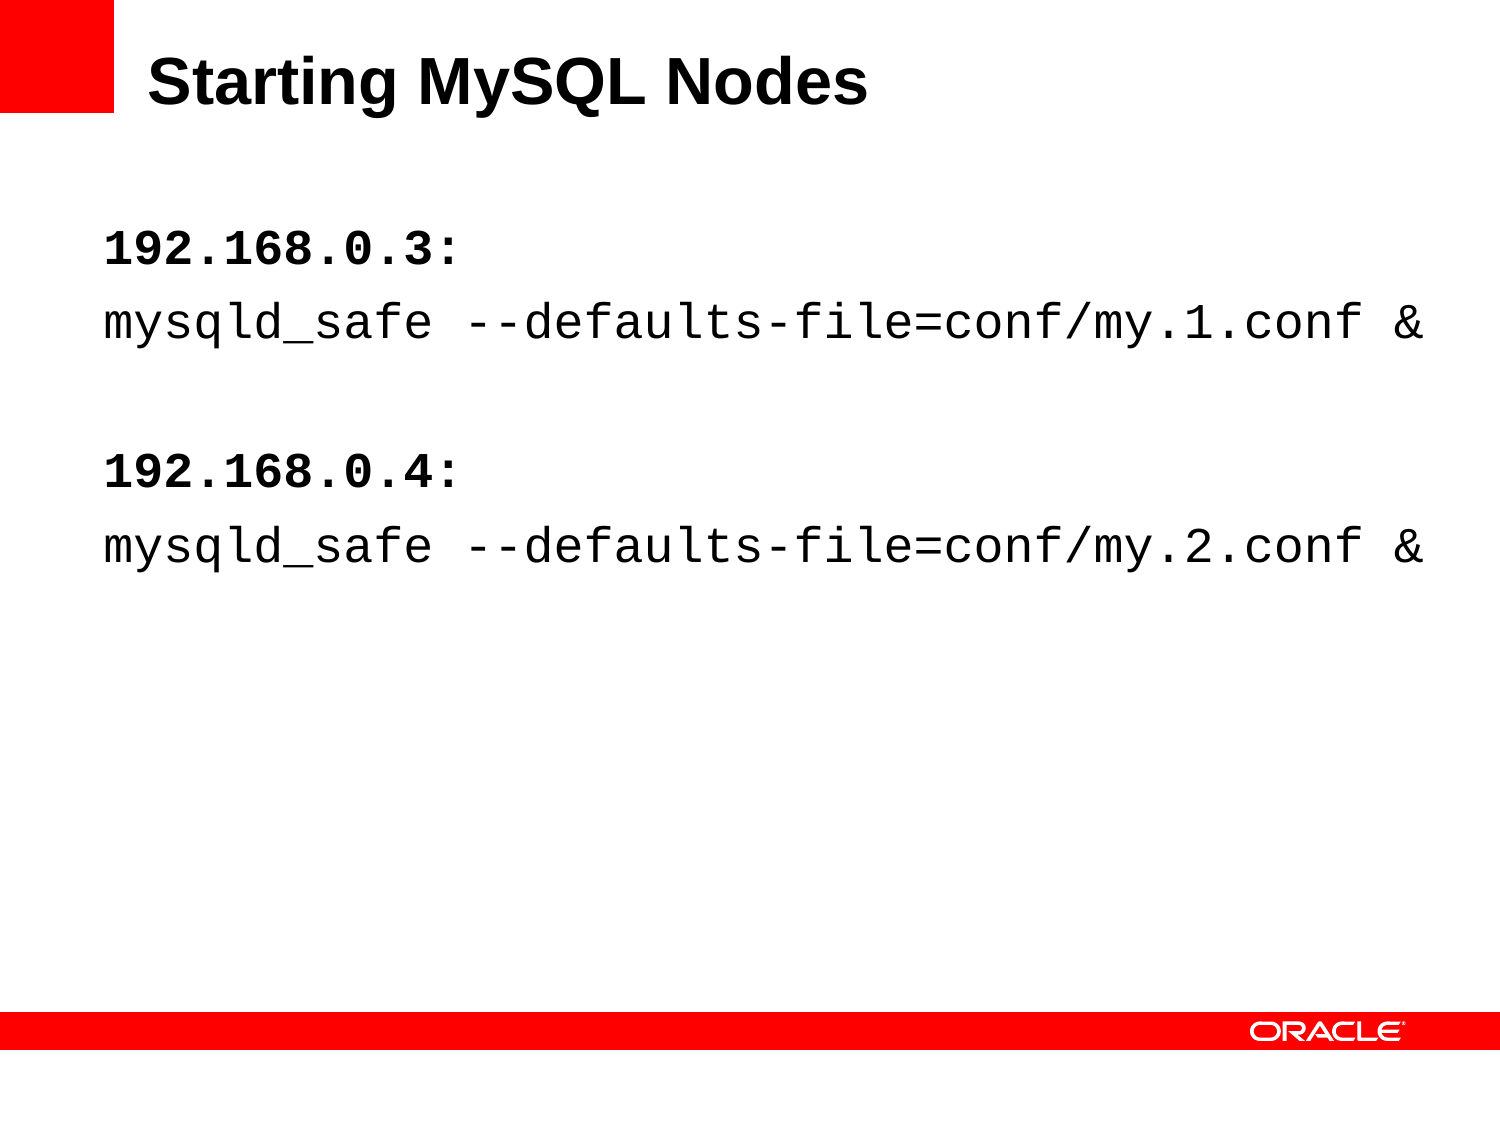

# Starting MySQL Nodes
192.168.0.3:
mysqld_safe --defaults-file=conf/my.1.conf &
192.168.0.4:
mysqld_safe --defaults-file=conf/my.2.conf &